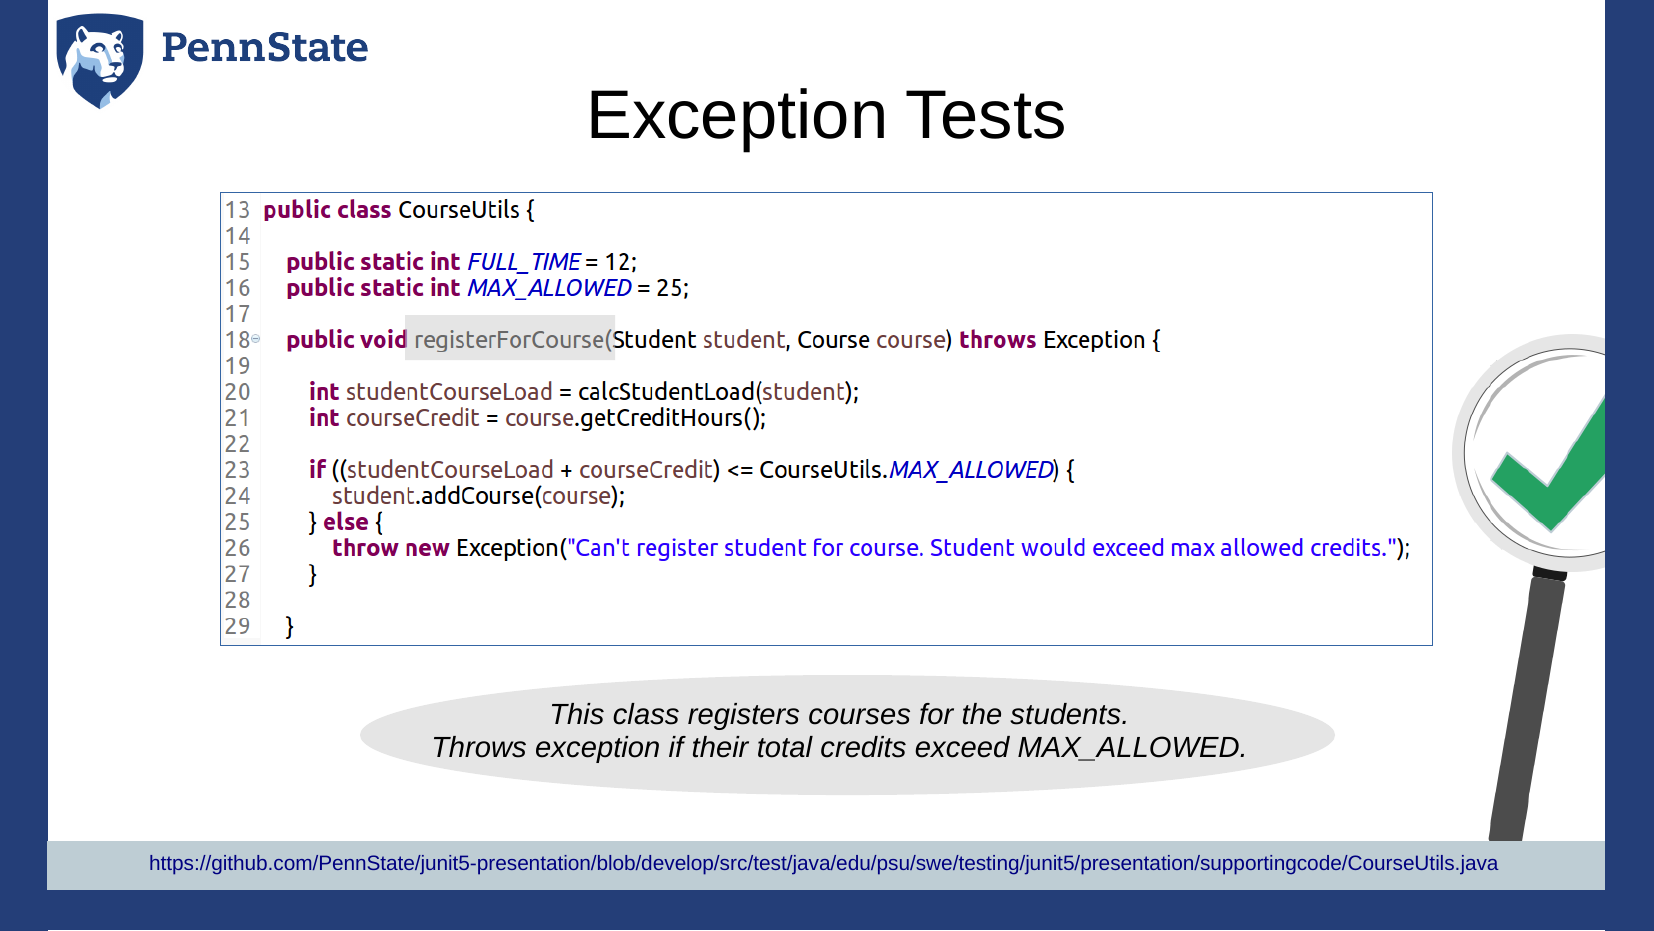

# Exception Tests
This class registers courses for the students.
Throws exception if their total credits exceed MAX_ALLOWED.
https://github.com/PennState/junit5-presentation/blob/develop/src/test/java/edu/psu/swe/testing/junit5/presentation/supportingcode/CourseUtils.java